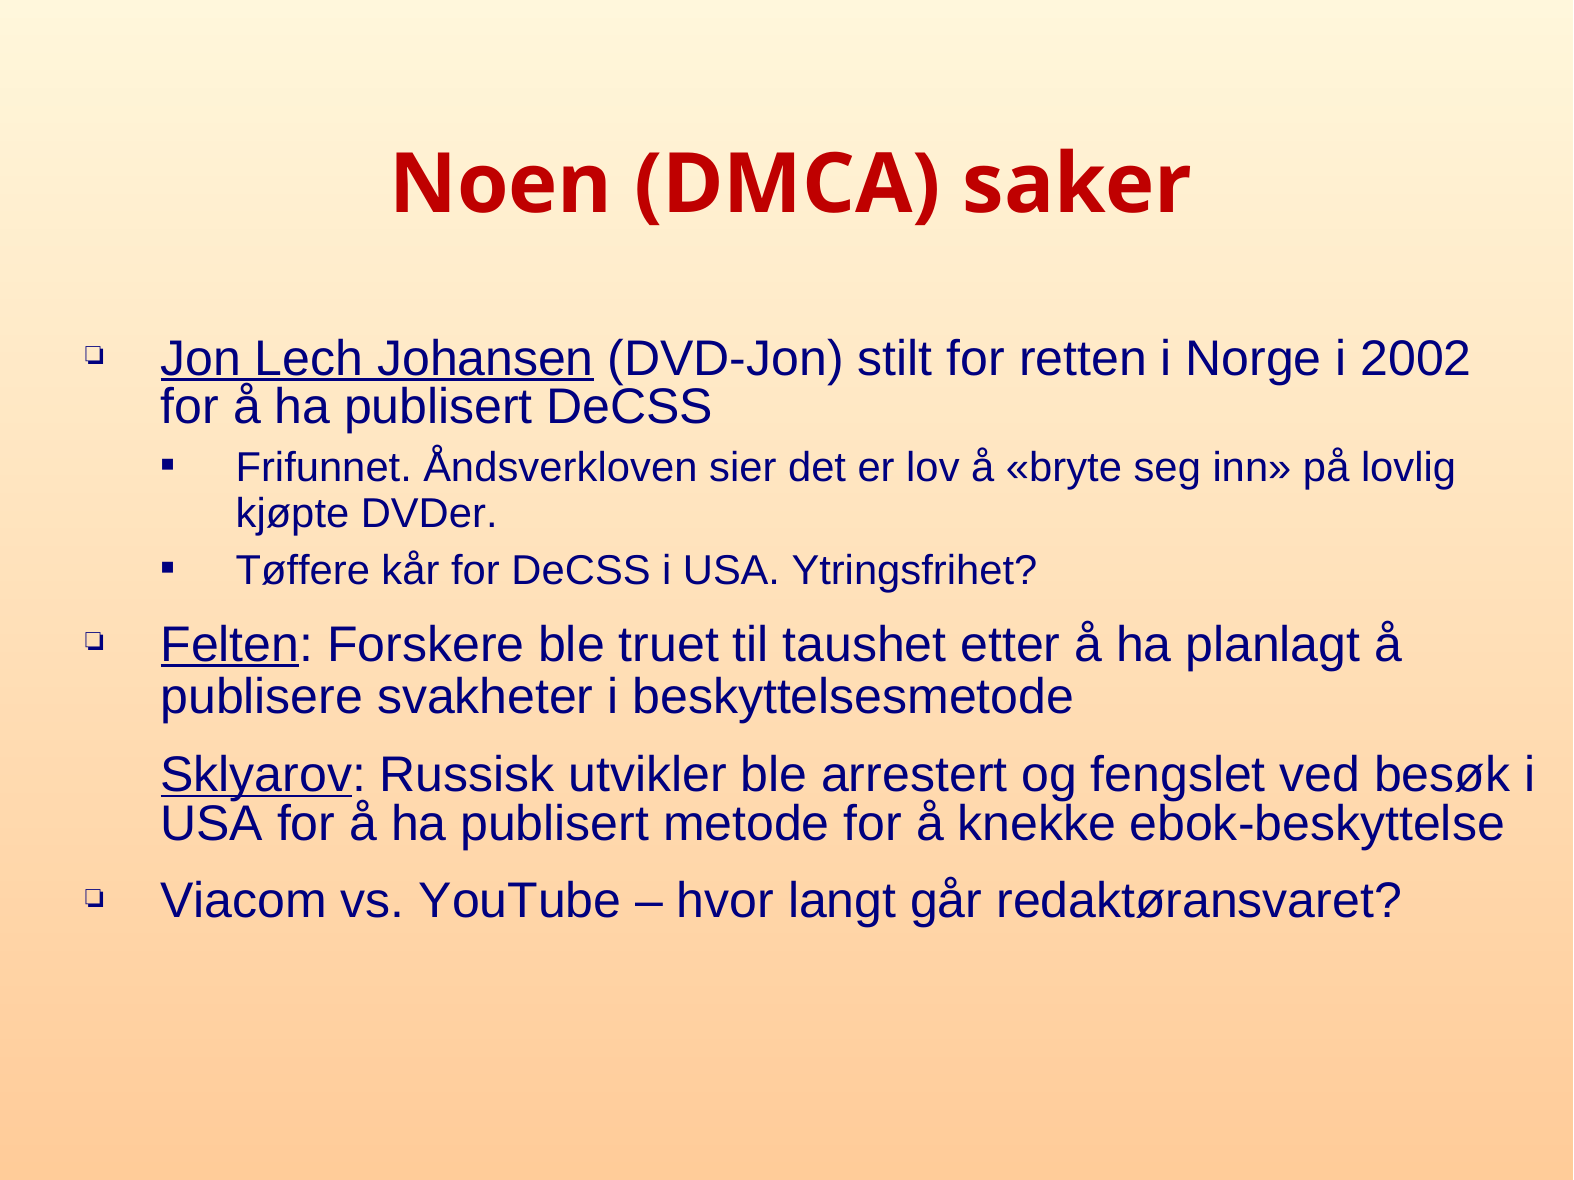

# Noen (DMCA) saker
Jon Lech Johansen (DVD-Jon) stilt for retten i Norge i 2002 for å ha publisert DeCSS
Frifunnet. Åndsverkloven sier det er lov å «bryte seg inn» på lovlig kjøpte DVDer.
Tøffere kår for DeCSS i USA. Ytringsfrihet?
Felten: Forskere ble truet til taushet etter å ha planlagt å publisere svakheter i beskyttelsesmetode
Sklyarov: Russisk utvikler ble arrestert og fengslet ved besøk i USA for å ha publisert metode for å knekke ebok-beskyttelse
Viacom vs. YouTube – hvor langt går redaktøransvaret?